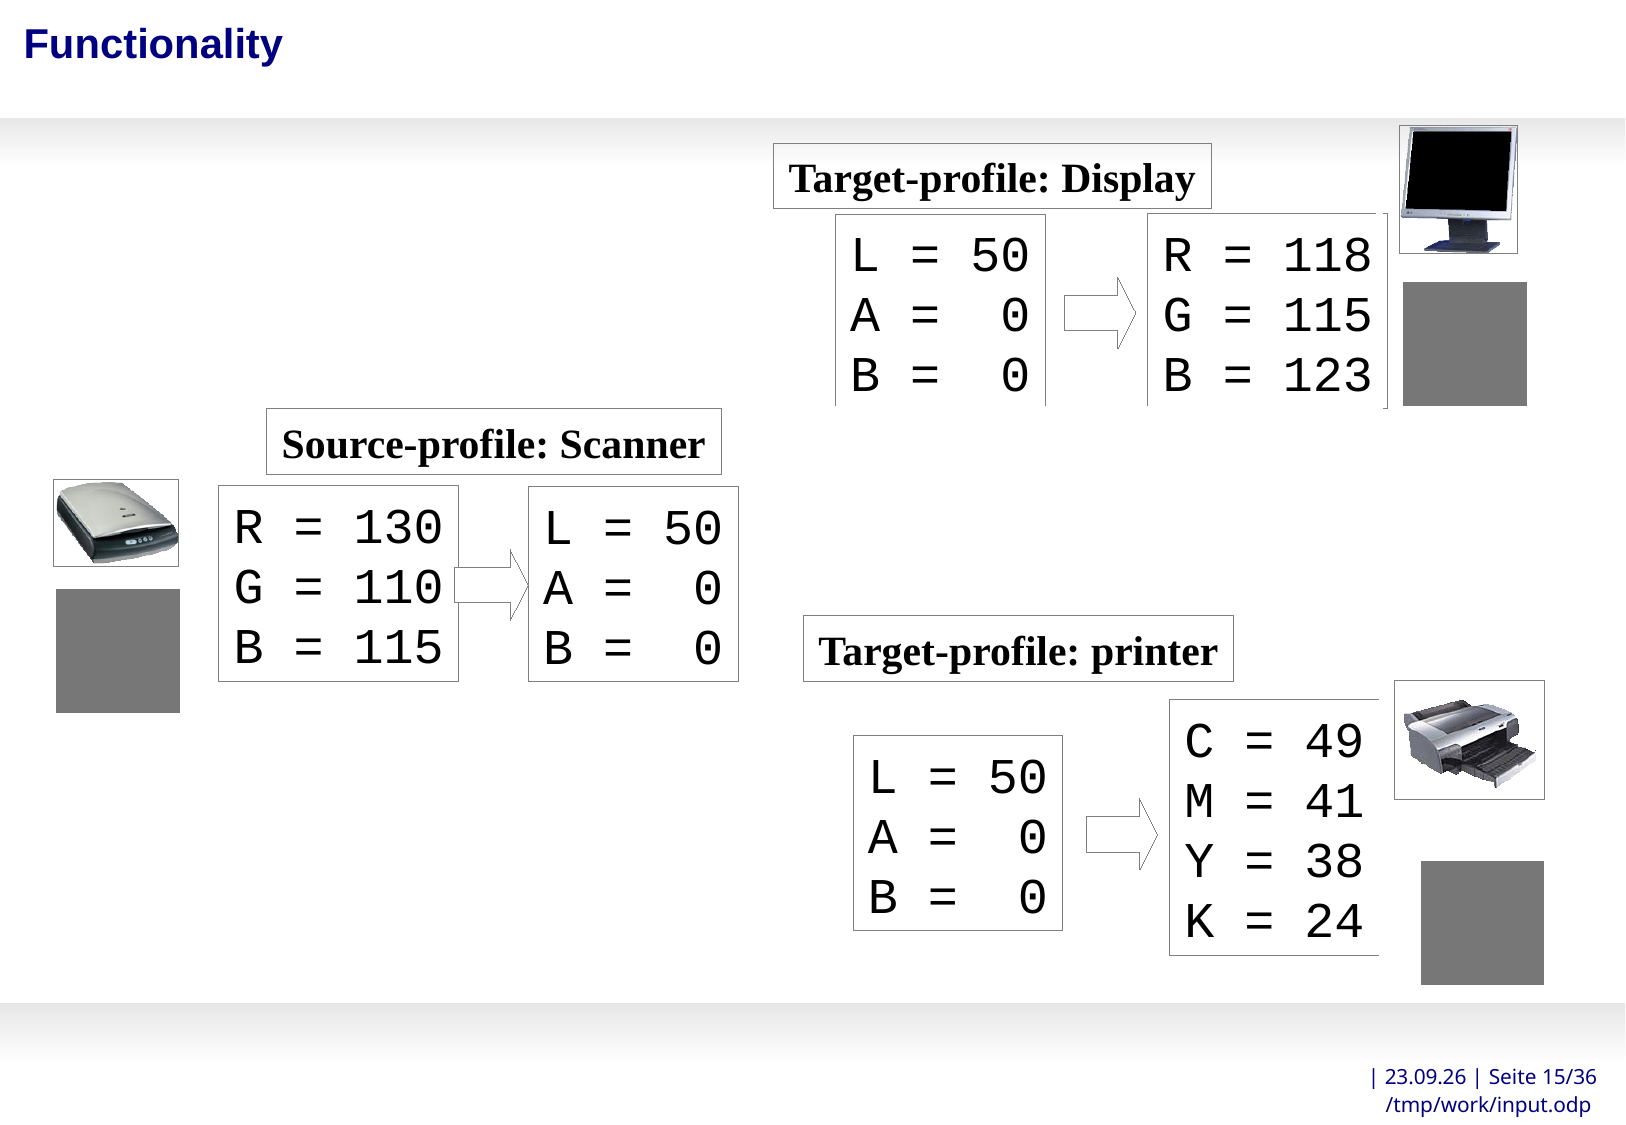

# Functionality
Target-profile: Display
L = 50
A = 0
B = 0
R = 118
G = 115
B = 123
Source-profile: Scanner
R = 130
G = 110
B = 115
L = 50
A = 0
B = 0
Target-profile: printer
C = 49
M = 41
Y = 38
K = 24
L = 50
A = 0
B = 0